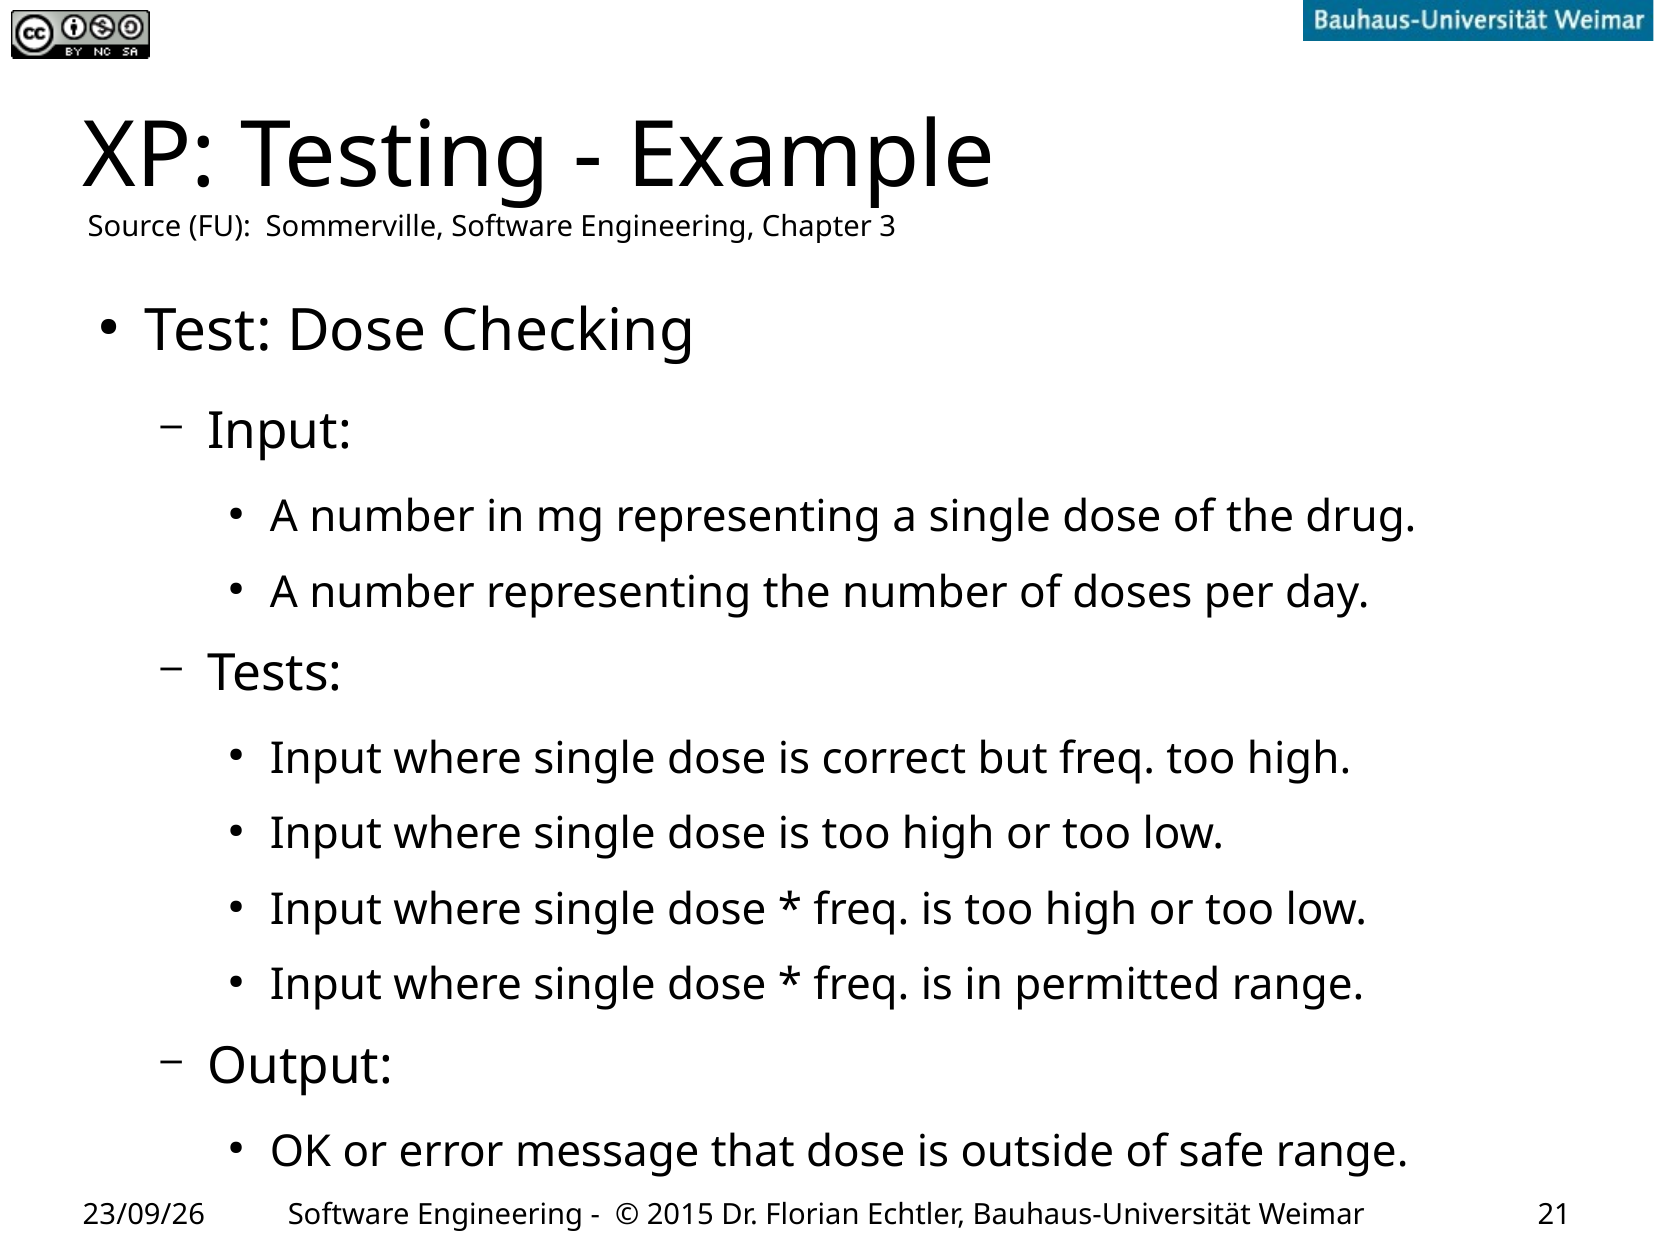

# XP: Testing - Example
Source (FU): Sommerville, Software Engineering, Chapter 3
Test: Dose Checking
Input:
A number in mg representing a single dose of the drug.
A number representing the number of doses per day.
Tests:
Input where single dose is correct but freq. too high.
Input where single dose is too high or too low.
Input where single dose * freq. is too high or too low.
Input where single dose * freq. is in permitted range.
Output:
OK or error message that dose is outside of safe range.
Software Engineering - © 2015 Dr. Florian Echtler, Bauhaus-Universität Weimar
21